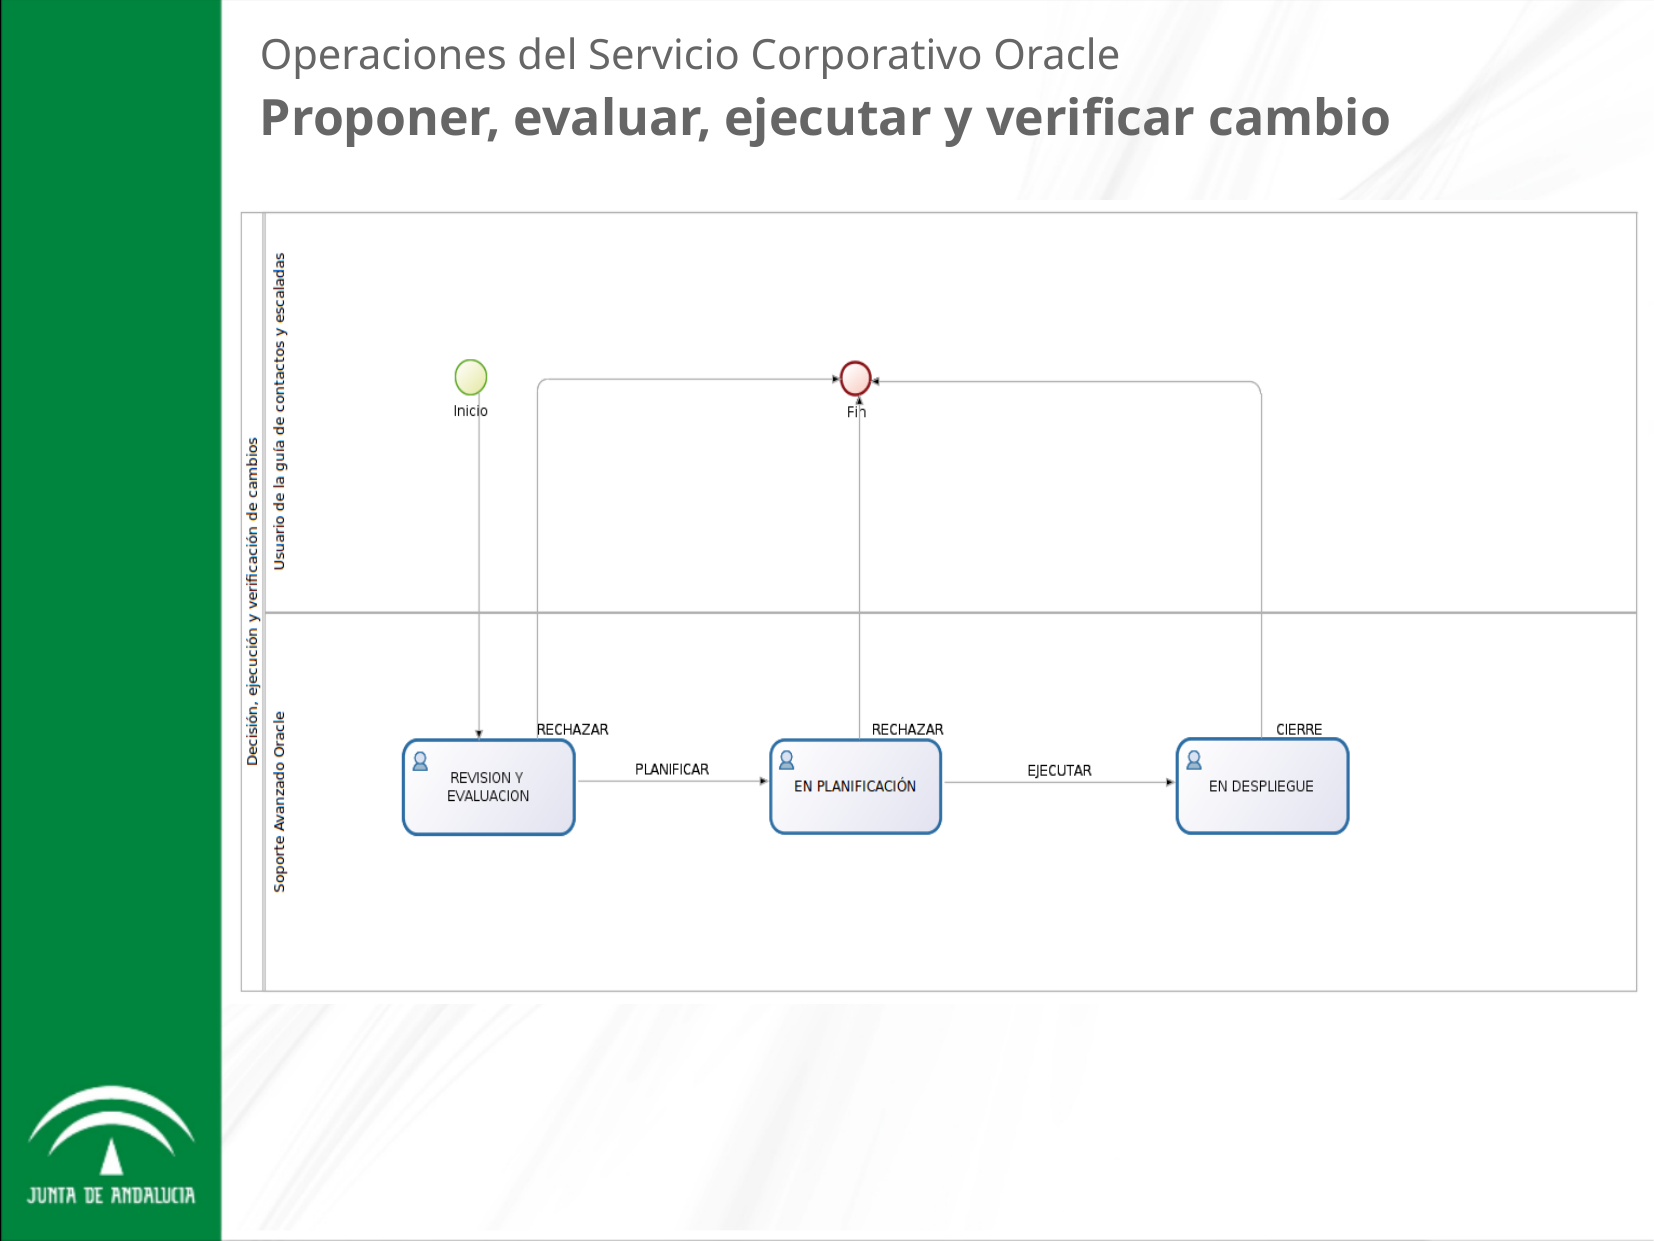

# Operaciones del Servicio Corporativo Oracle Proponer, evaluar, ejecutar y verificar cambio